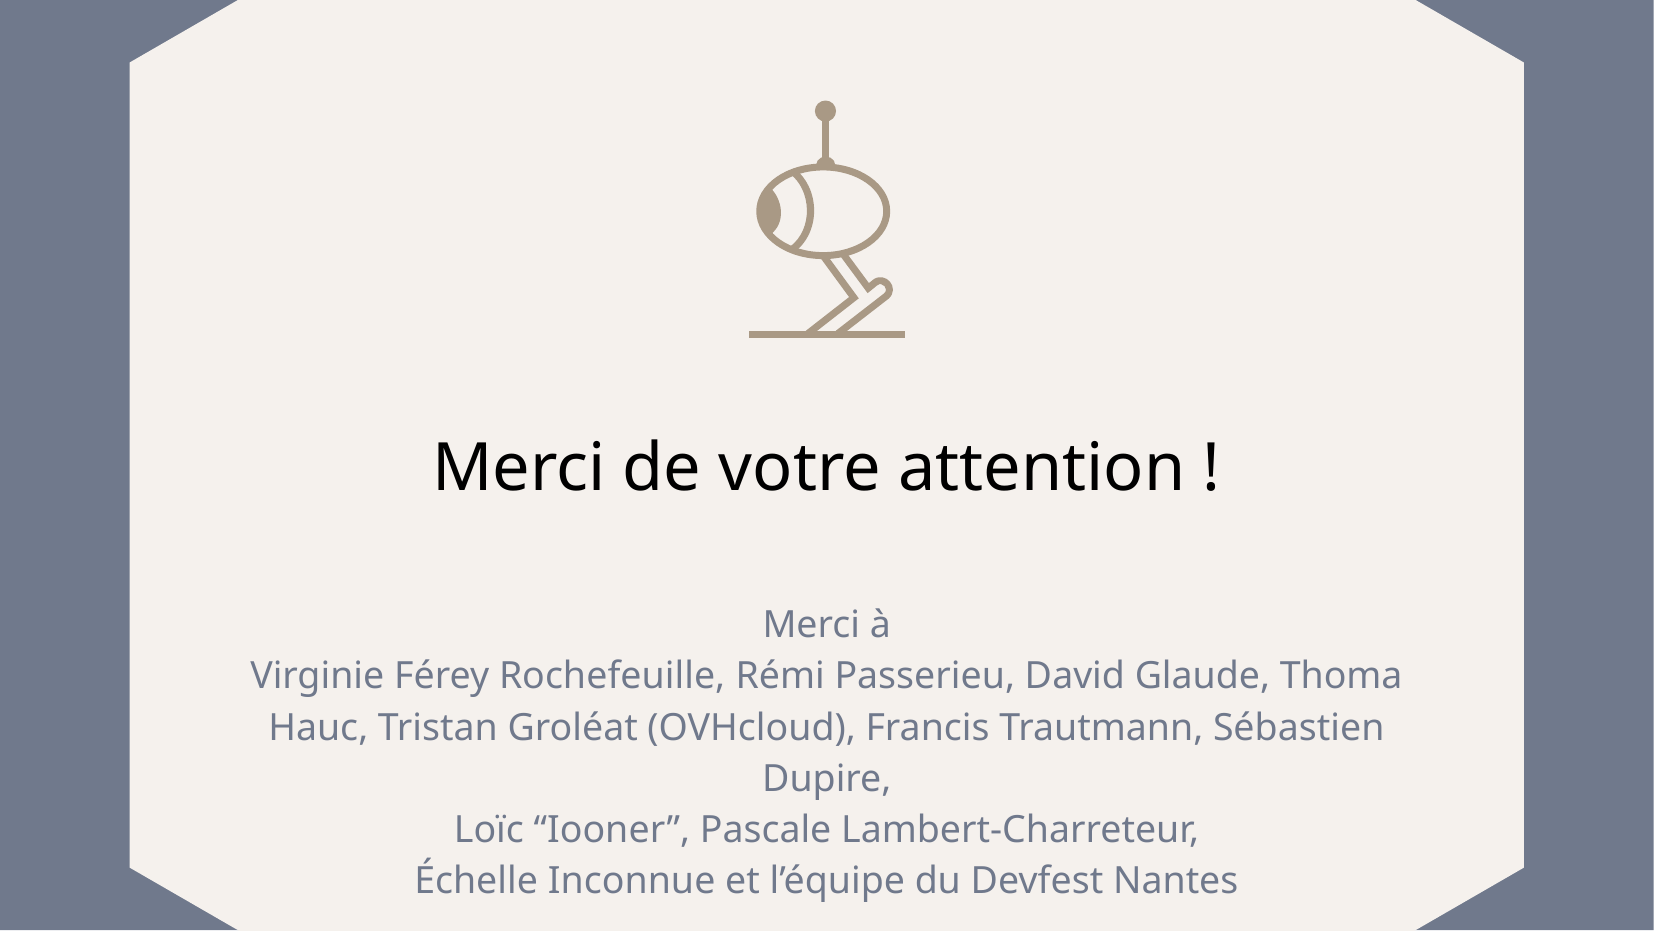

# Merci de votre attention !
Merci à
Virginie Férey Rochefeuille, Rémi Passerieu, David Glaude, Thoma Hauc, Tristan Groléat (OVHcloud), Francis Trautmann, Sébastien Dupire,
Loïc “Iooner”, Pascale Lambert-Charreteur,
Échelle Inconnue et l’équipe du Devfest Nantes